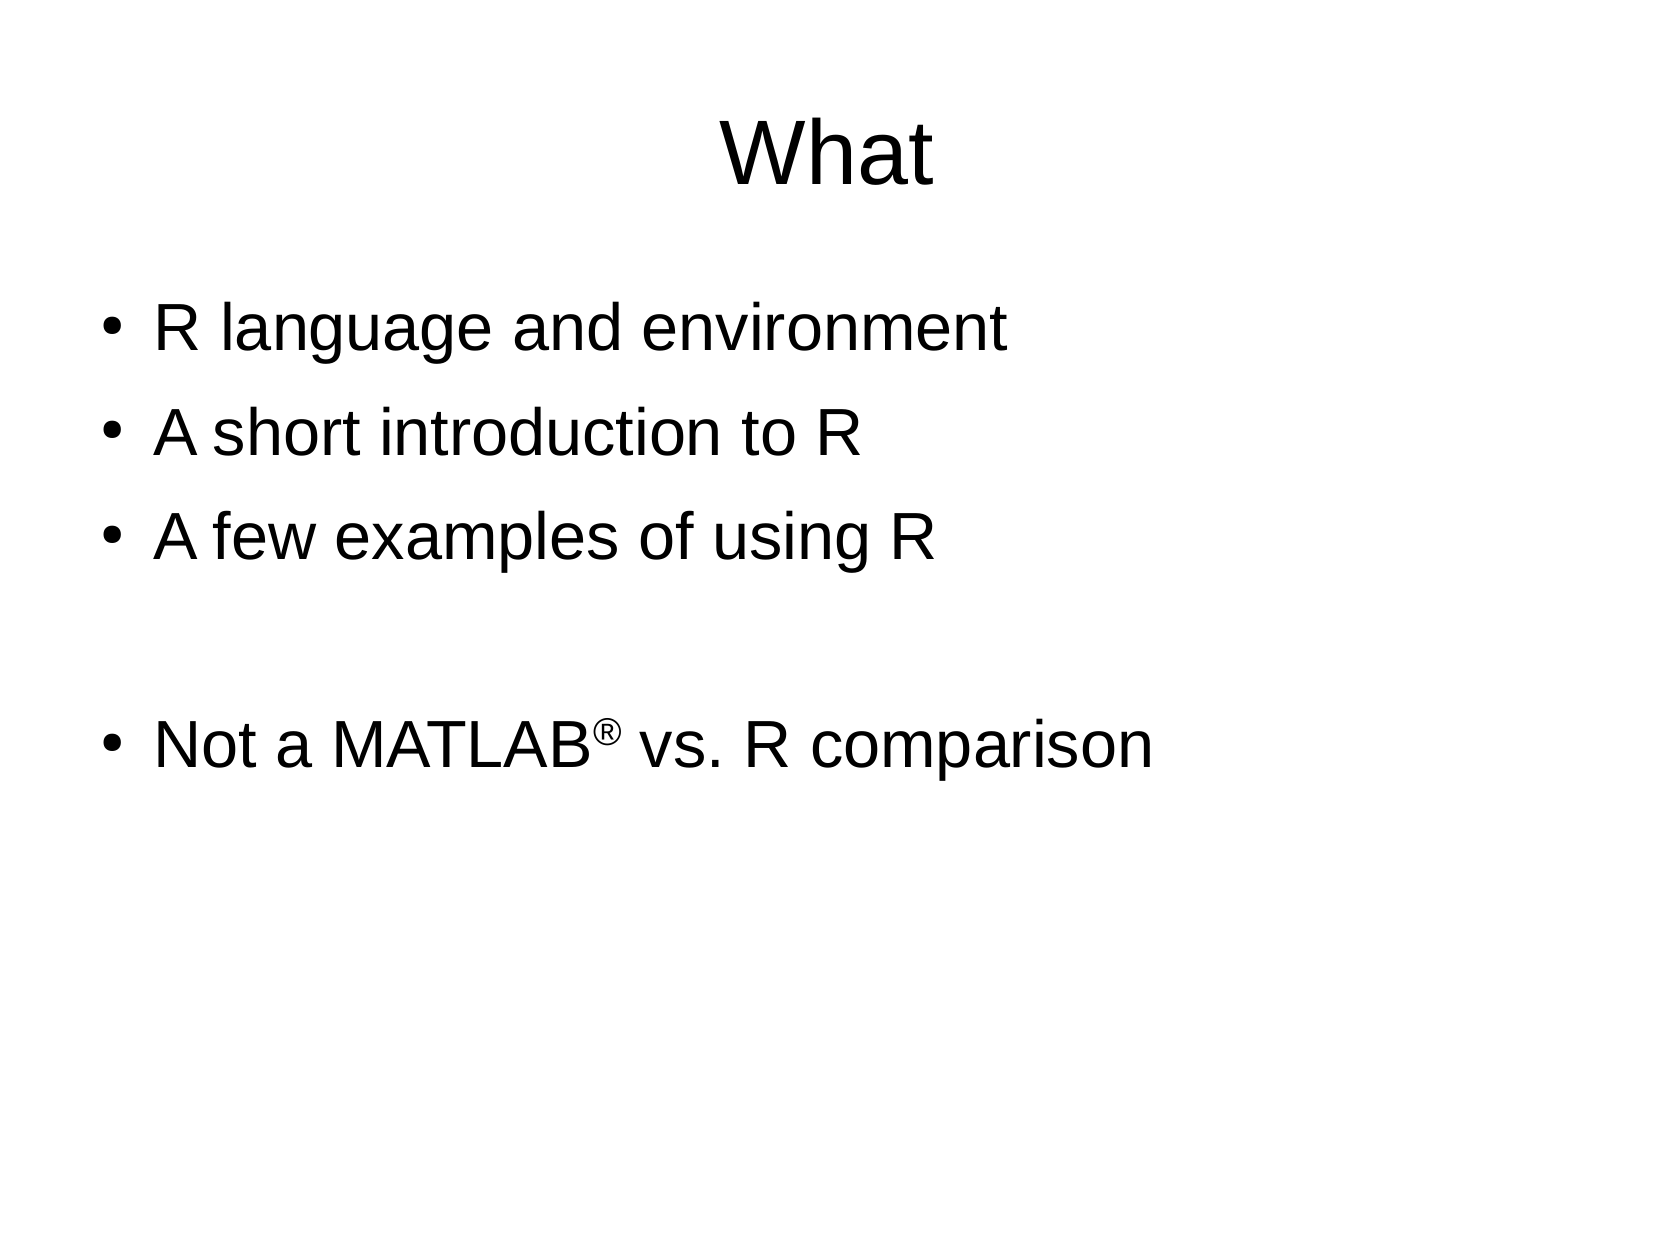

# What
R language and environment
A short introduction to R
A few examples of using R
Not a MATLAB® vs. R comparison